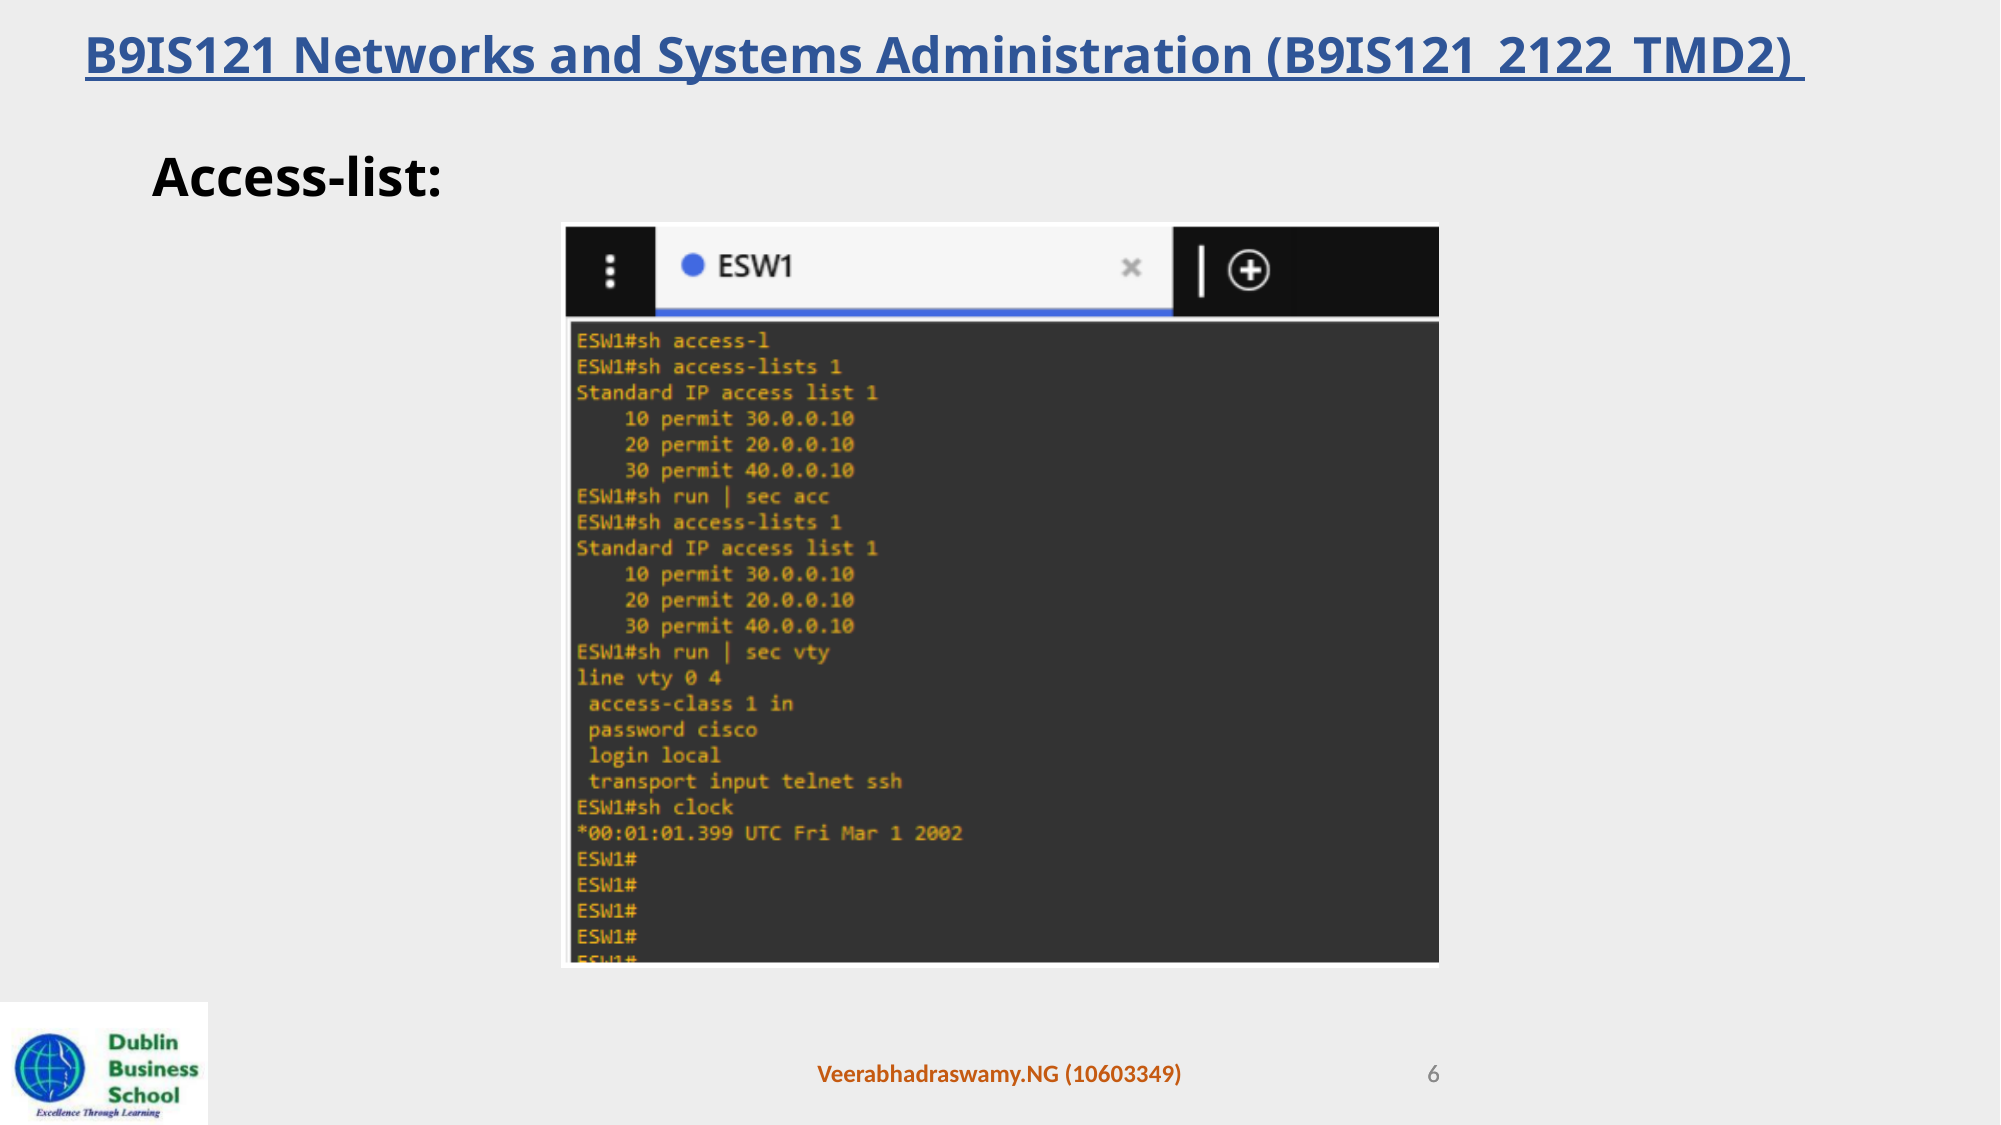

B9IS121 Networks and Systems Administration (B9IS121_2122_TMD2)
# Access-list:
Veerabhadraswamy.NG (10603349)